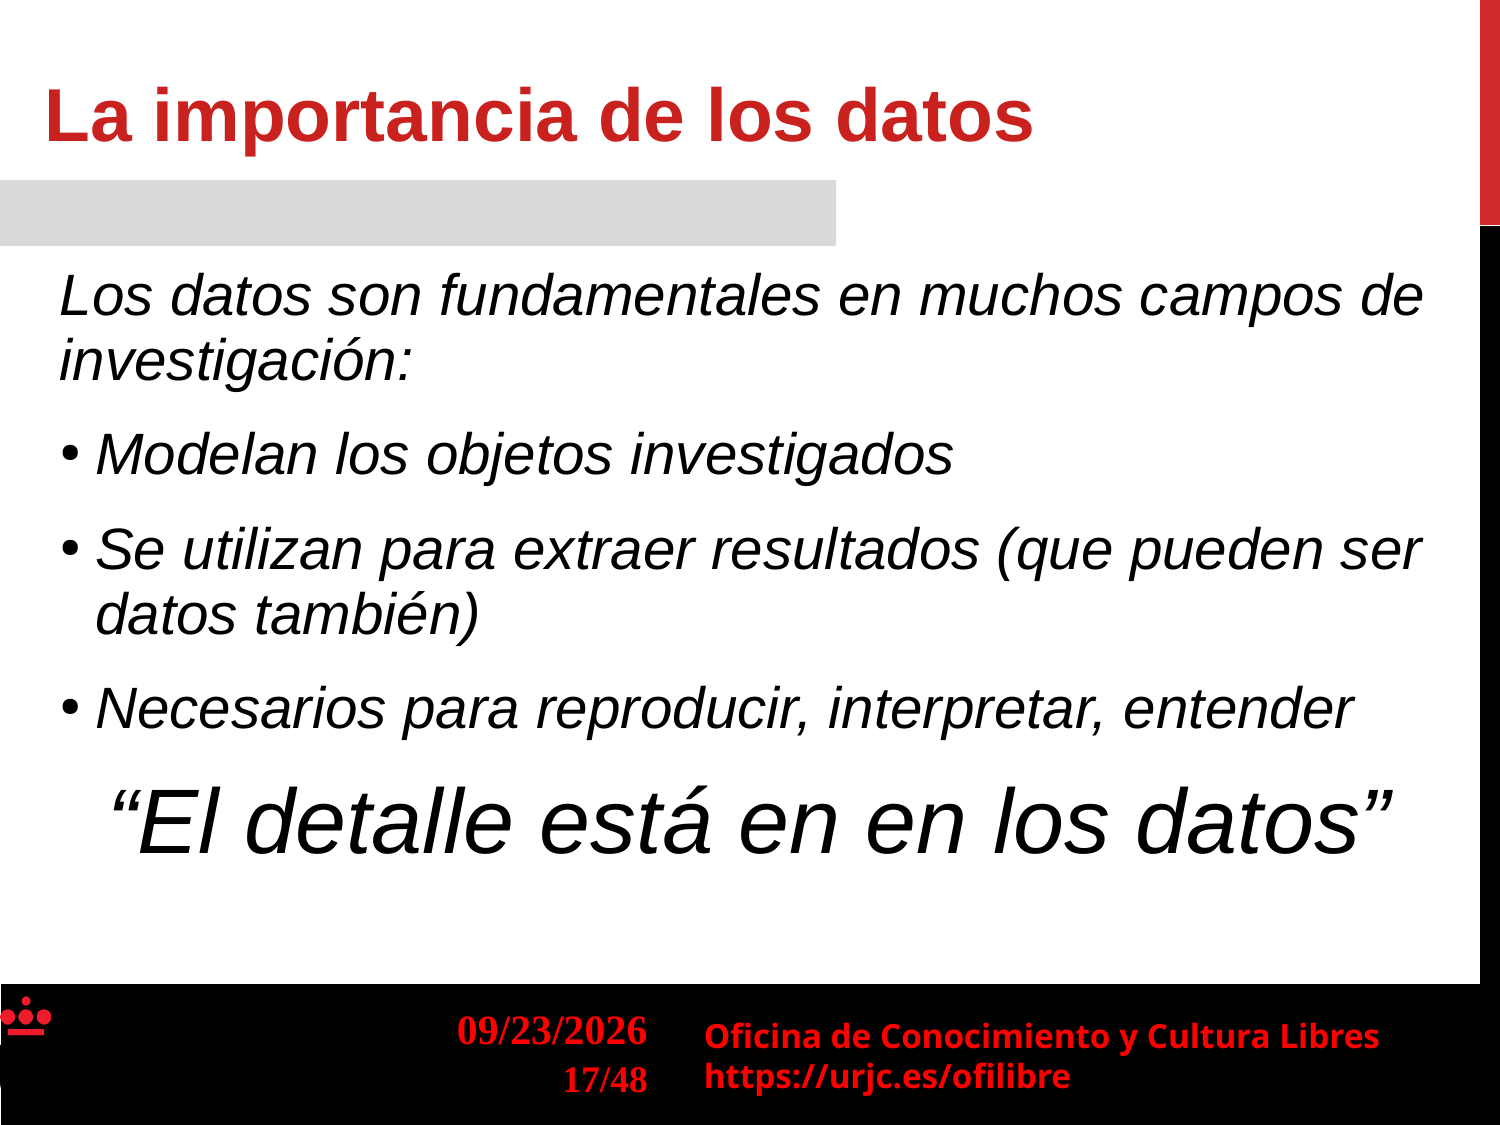

#
La importancia de los datos
Los datos son fundamentales en muchos campos de investigación:
Modelan los objetos investigados
Se utilizan para extraer resultados (que pueden ser datos también)
Necesarios para reproducir, interpretar, entender
“El detalle está en en los datos”